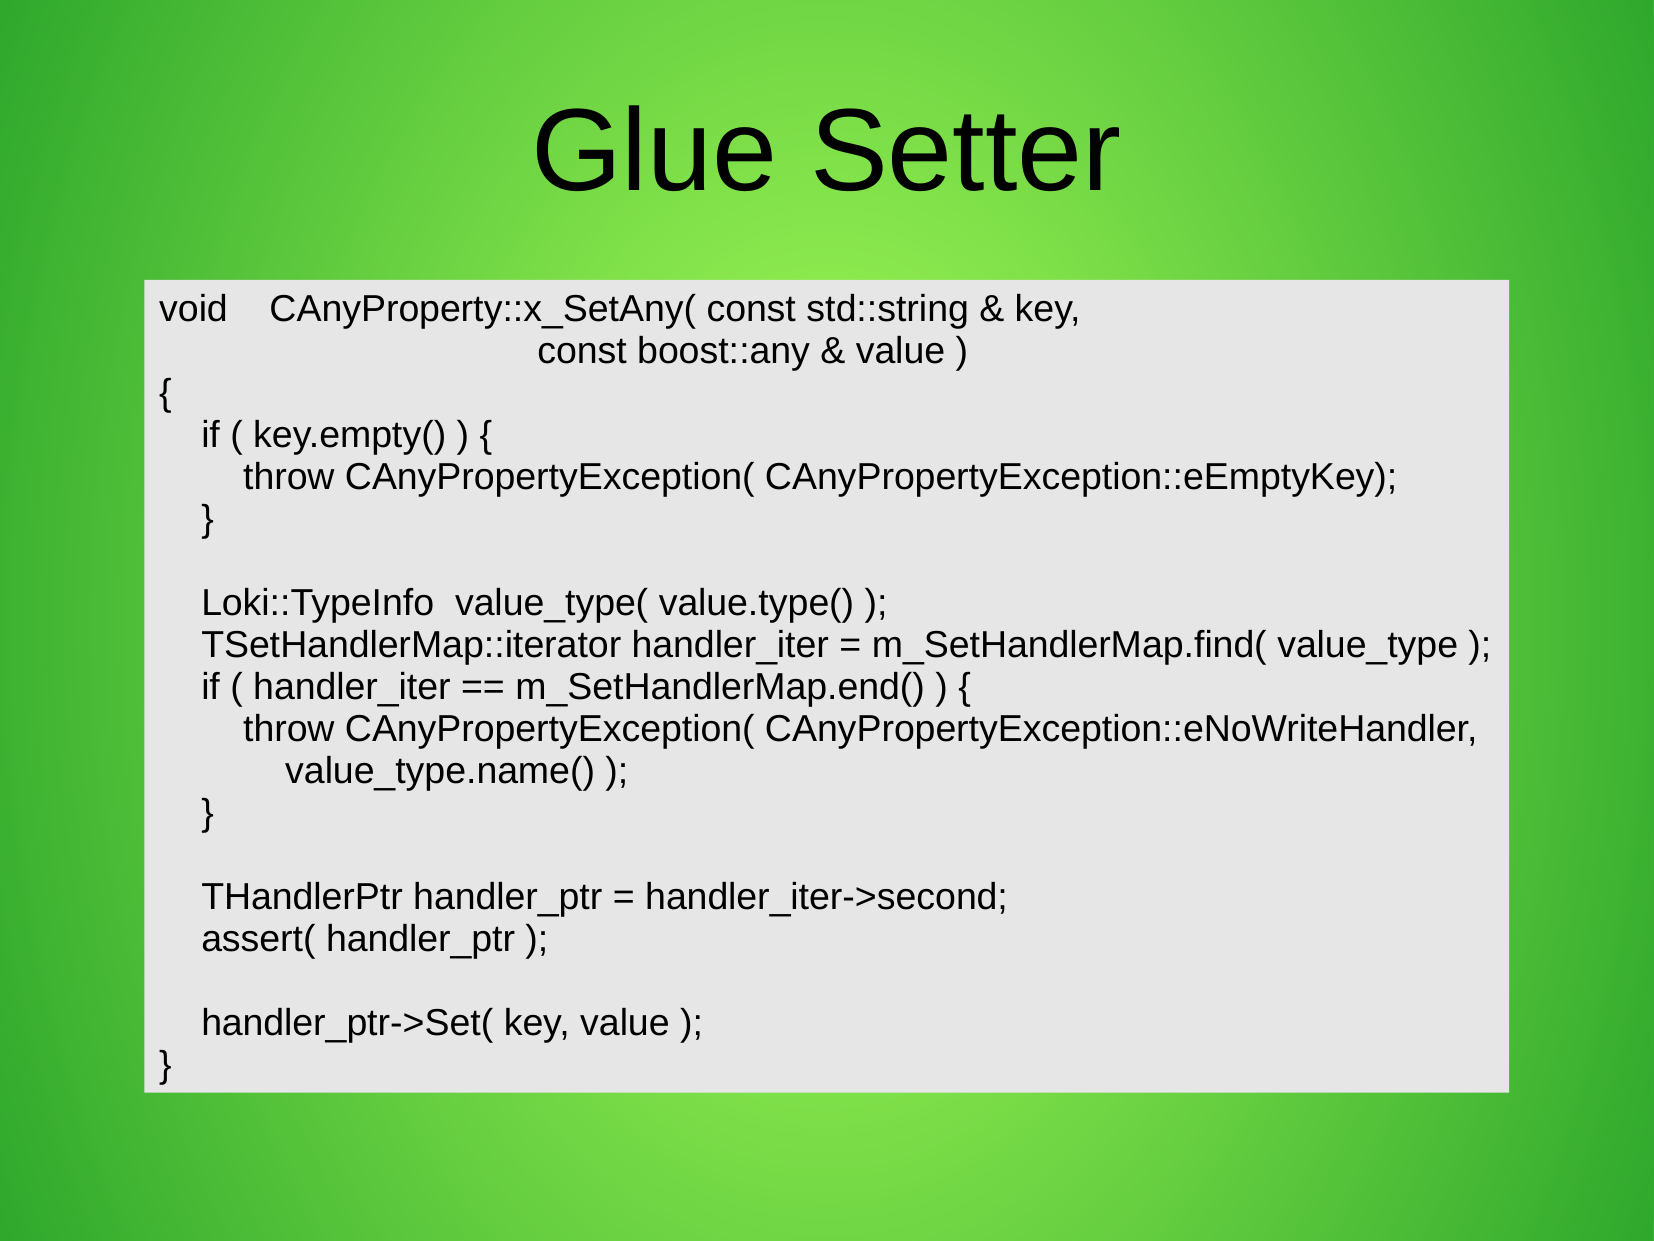

# Glue Setter
void CAnyProperty::x_SetAny( const std::string & key,
 const boost::any & value )
{
 if ( key.empty() ) {
 throw CAnyPropertyException( CAnyPropertyException::eEmptyKey);
 }
 Loki::TypeInfo value_type( value.type() );
 TSetHandlerMap::iterator handler_iter = m_SetHandlerMap.find( value_type );
 if ( handler_iter == m_SetHandlerMap.end() ) {
 throw CAnyPropertyException( CAnyPropertyException::eNoWriteHandler,
 value_type.name() );
 }
 THandlerPtr handler_ptr = handler_iter->second;
 assert( handler_ptr );
 handler_ptr->Set( key, value );
}